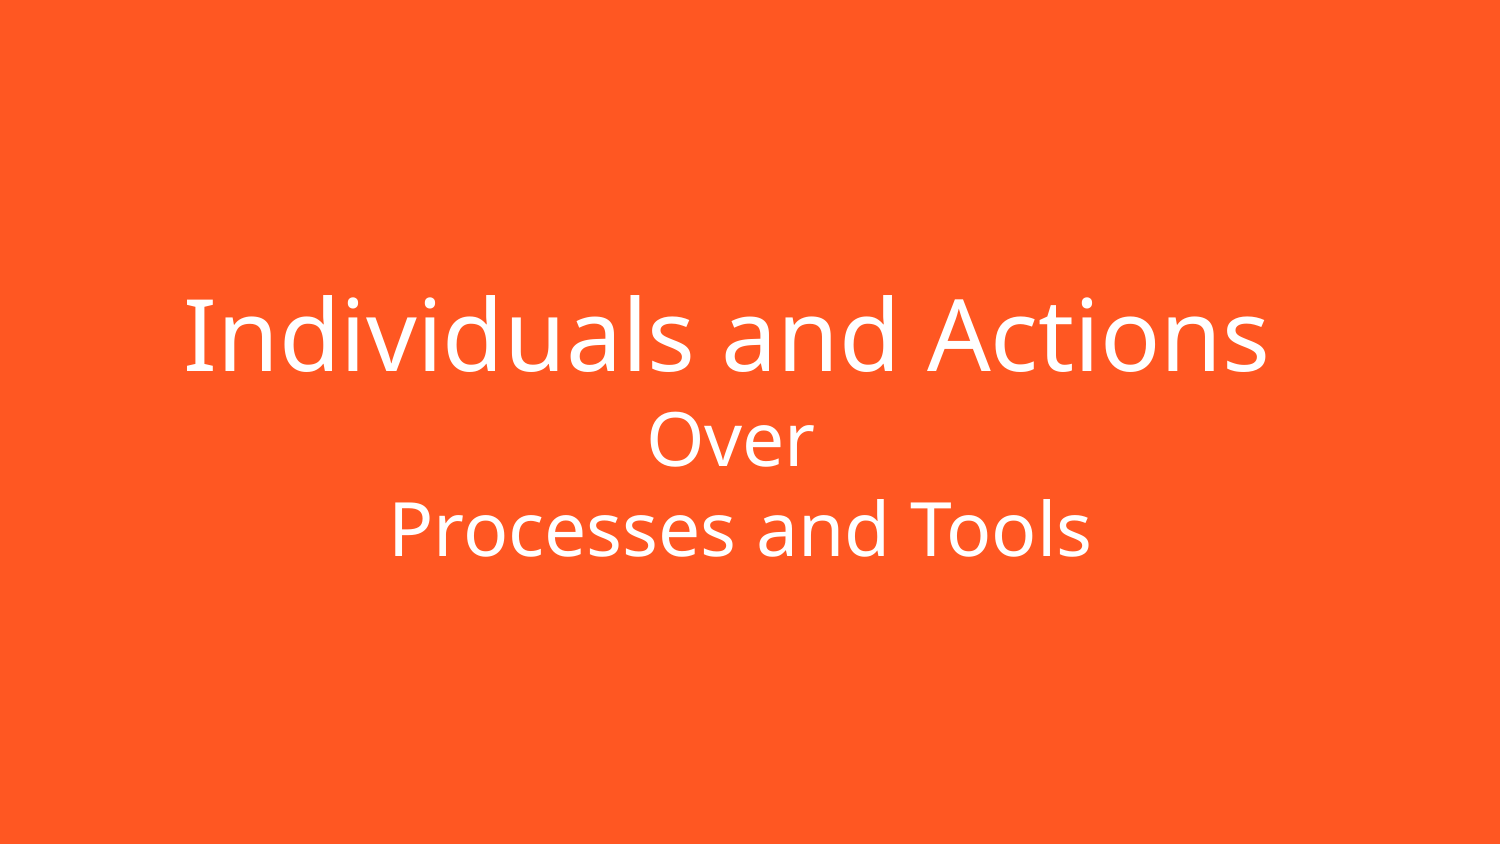

# Individuals and Actions Over Processes and Tools